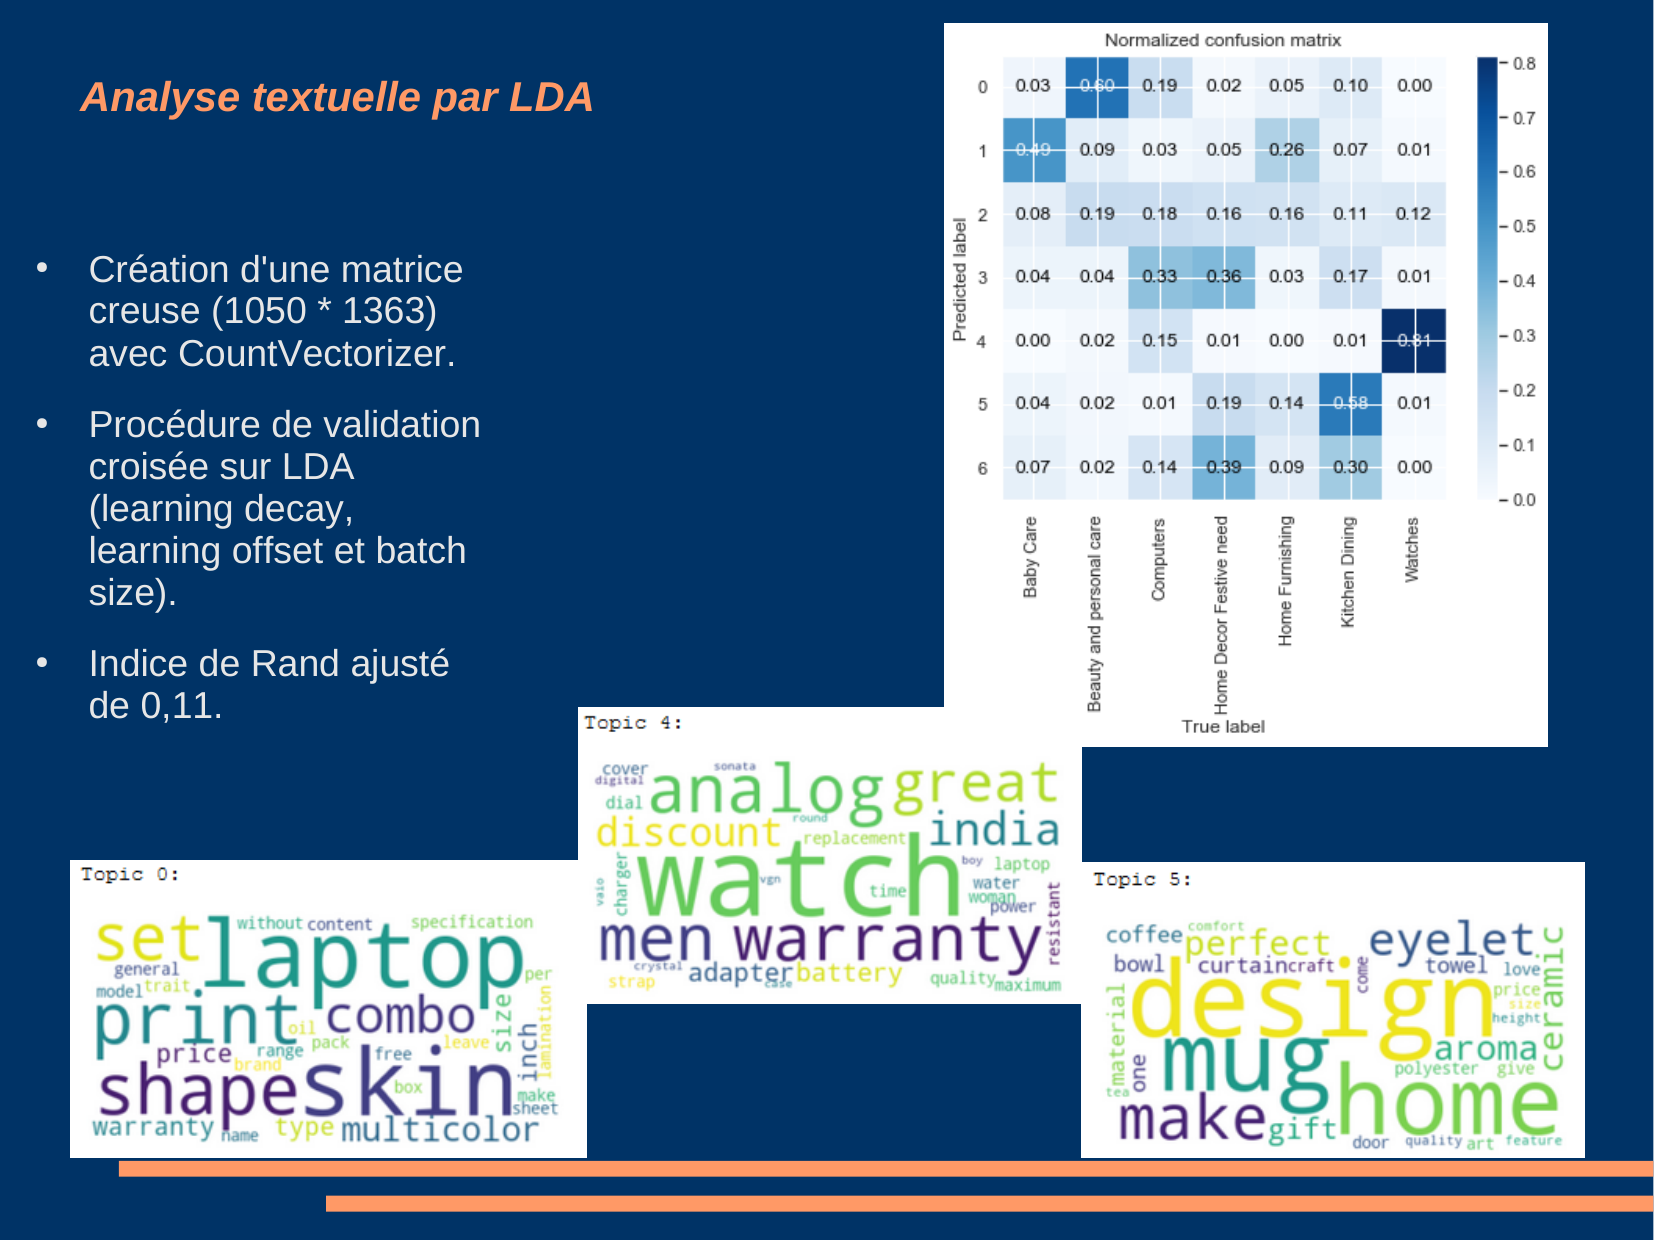

# Analyse textuelle par LDA
Création d'une matrice creuse (1050 * 1363) avec CountVectorizer.
Procédure de validation croisée sur LDA (learning decay, learning offset et batch size).
Indice de Rand ajusté de 0,11.